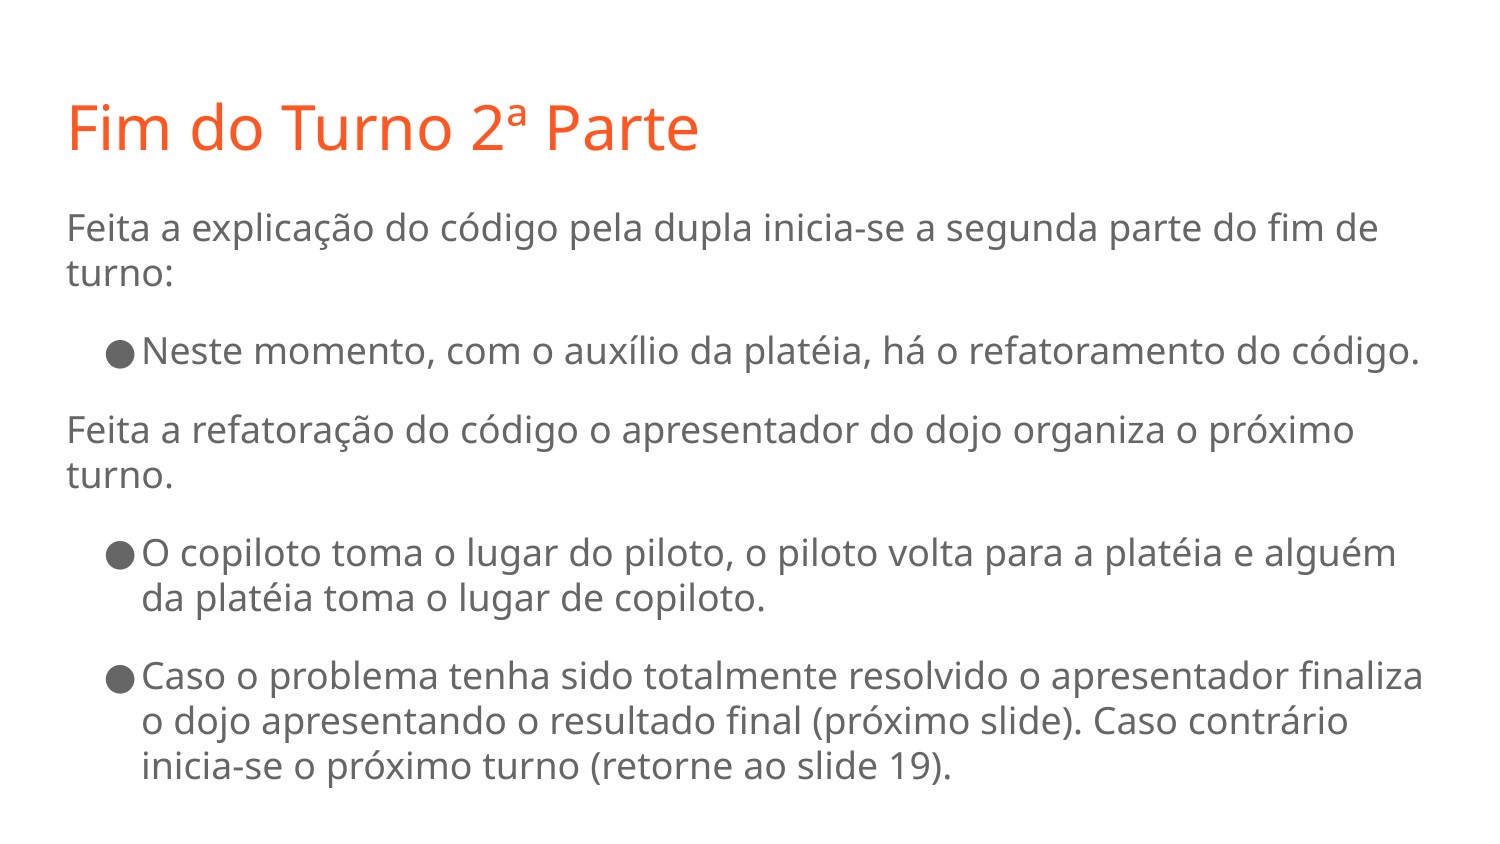

# Fim do Turno 2ª Parte
Feita a explicação do código pela dupla inicia-se a segunda parte do fim de turno:
Neste momento, com o auxílio da platéia, há o refatoramento do código.
Feita a refatoração do código o apresentador do dojo organiza o próximo turno.
O copiloto toma o lugar do piloto, o piloto volta para a platéia e alguém da platéia toma o lugar de copiloto.
Caso o problema tenha sido totalmente resolvido o apresentador finaliza o dojo apresentando o resultado final (próximo slide). Caso contrário inicia-se o próximo turno (retorne ao slide 19).